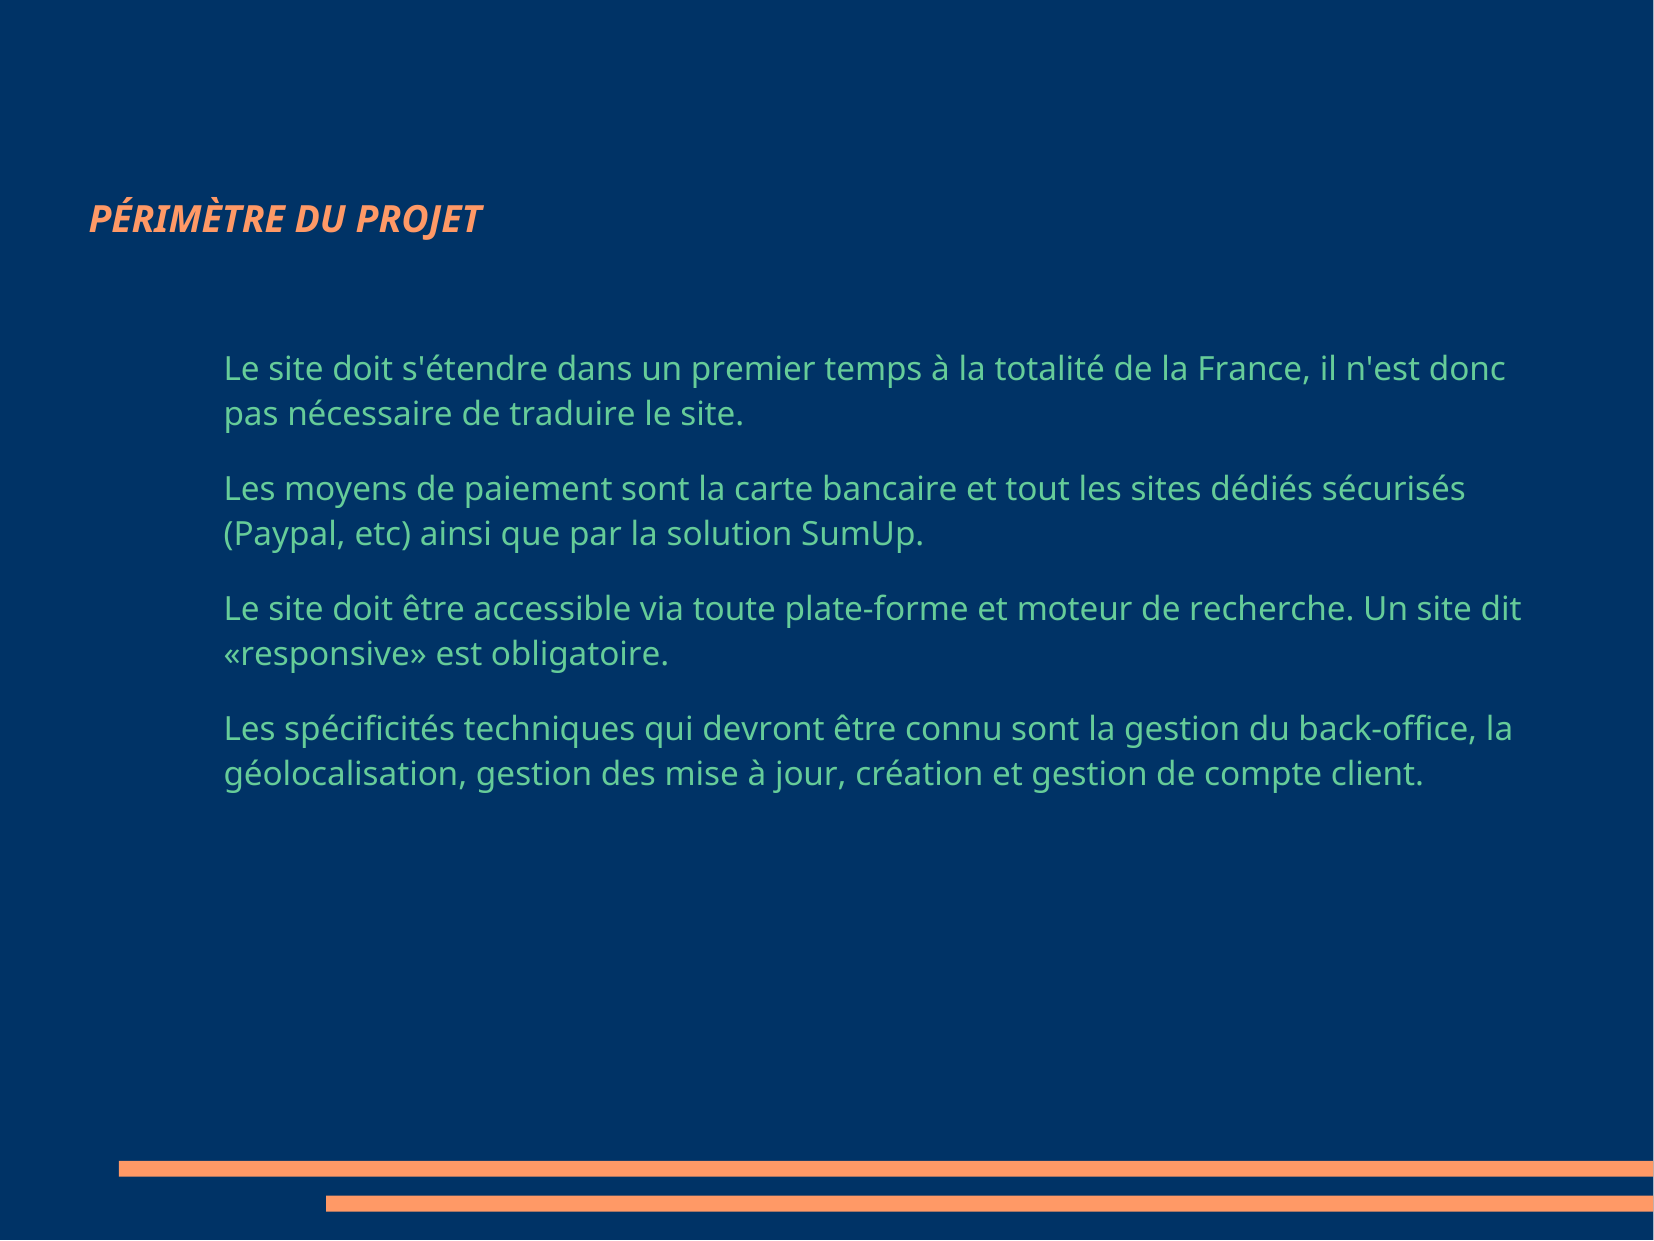

# PÉRIMÈTRE DU PROJET
Le site doit s'étendre dans un premier temps à la totalité de la France, il n'est donc pas nécessaire de traduire le site.
Les moyens de paiement sont la carte bancaire et tout les sites dédiés sécurisés (Paypal, etc) ainsi que par la solution SumUp.
Le site doit être accessible via toute plate-forme et moteur de recherche. Un site dit «responsive» est obligatoire.
Les spécificités techniques qui devront être connu sont la gestion du back-office, la géolocalisation, gestion des mise à jour, création et gestion de compte client.